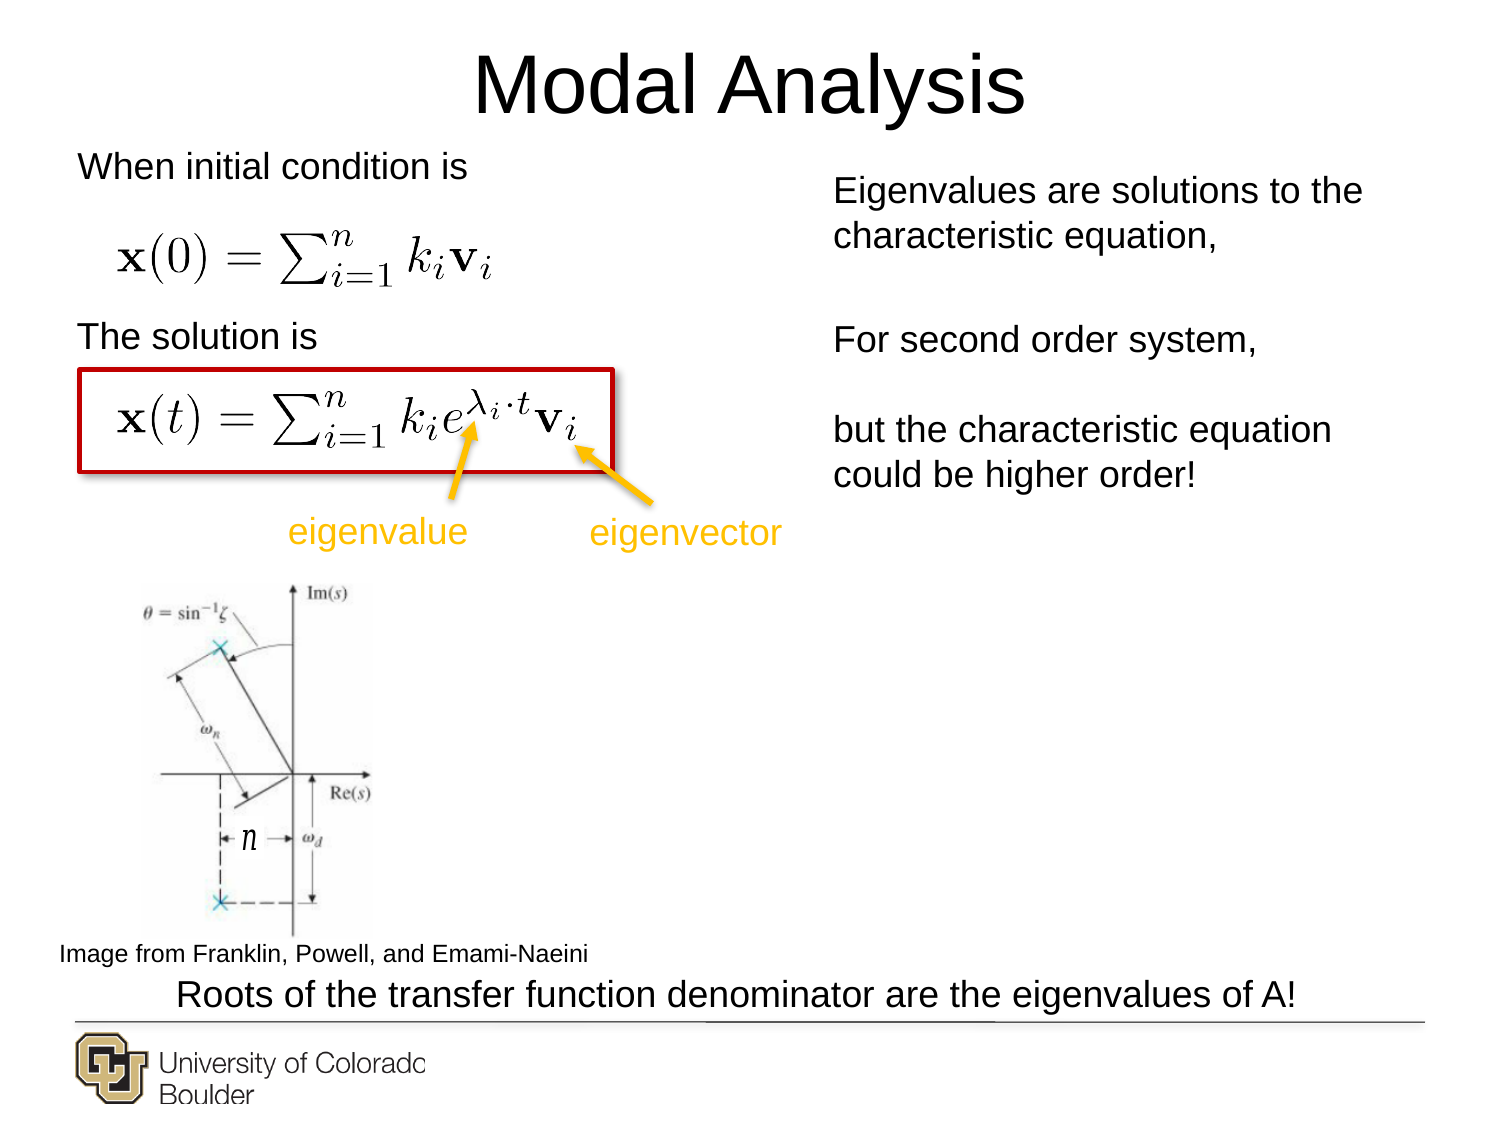

# Modal Analysis
When initial condition is
Eigenvalues are solutions to the characteristic equation,
The solution is
For second order system,
but the characteristic equation could be higher order!
eigenvalue
eigenvector
Image from Franklin, Powell, and Emami-Naeini
Roots of the transfer function denominator are the eigenvalues of A!